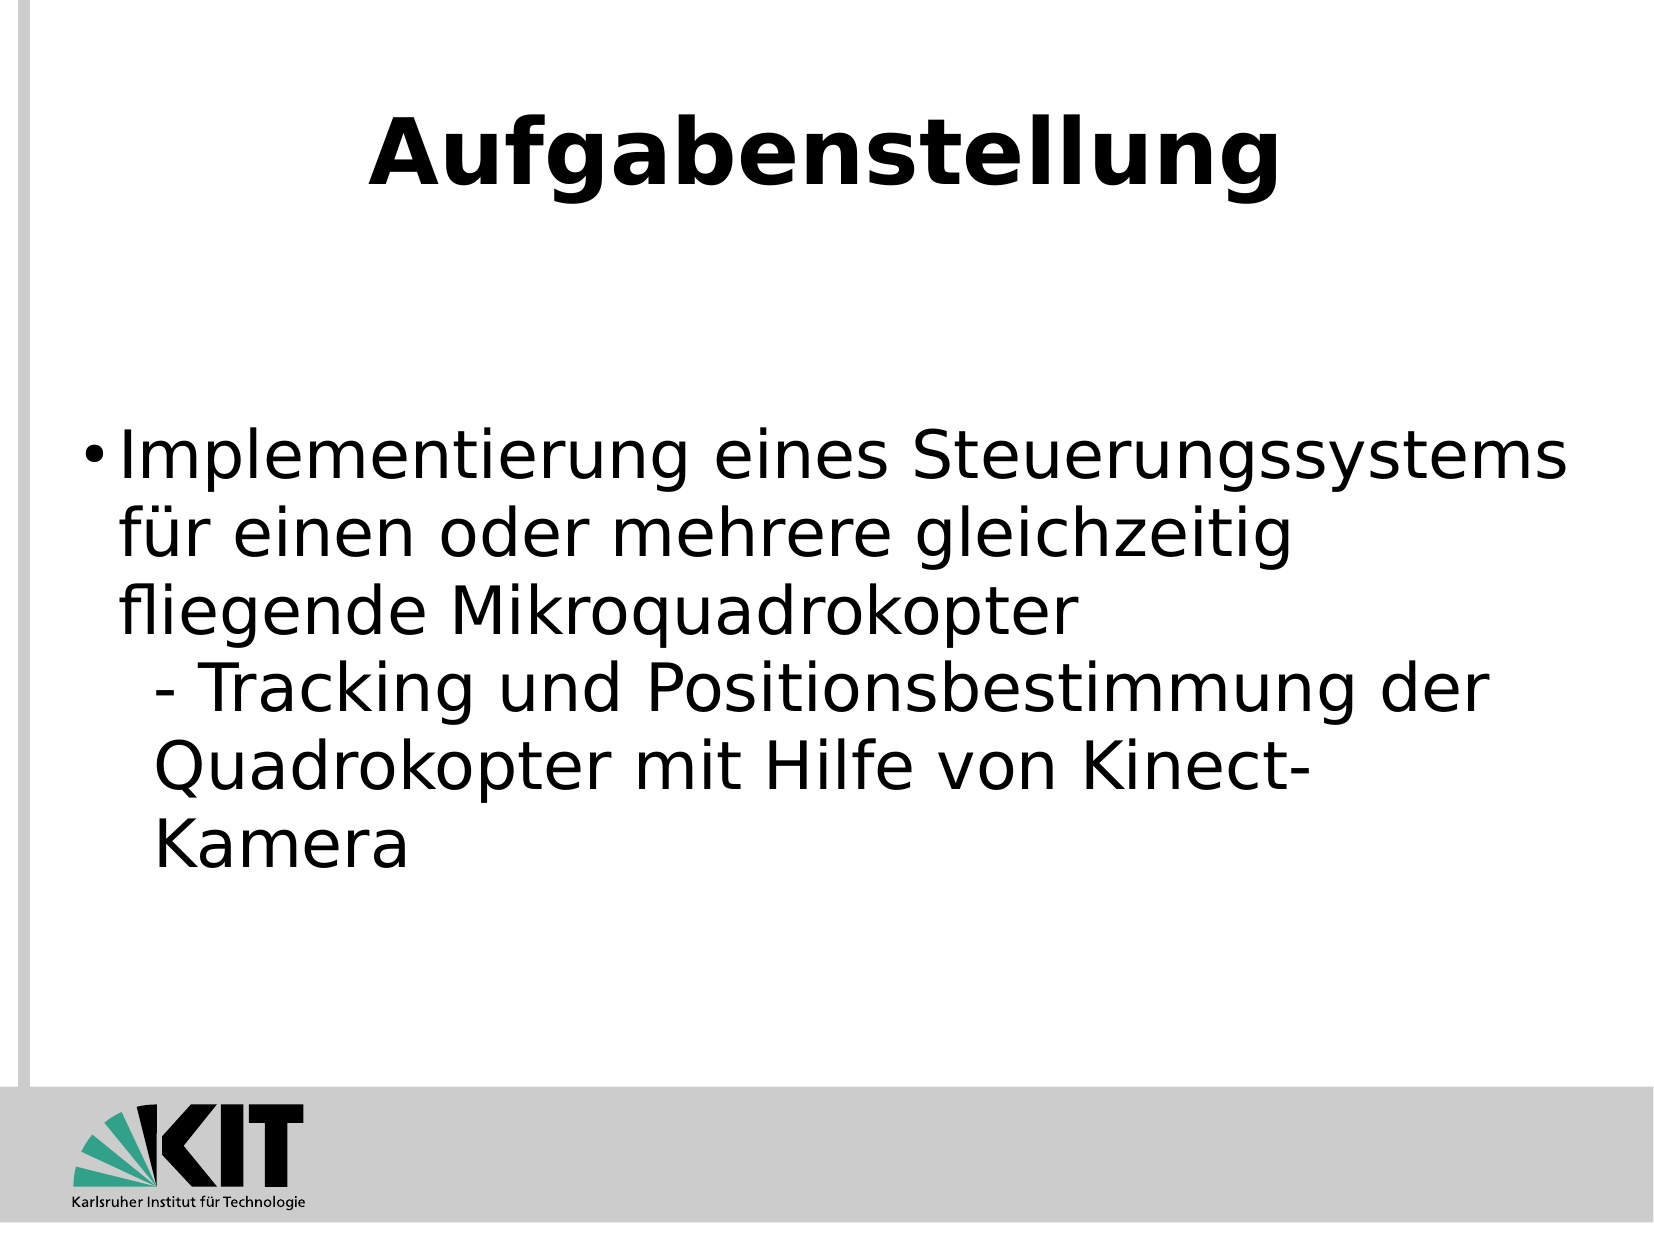

# Aufgabenstellung
Implementierung eines Steuerungssystems für einen oder mehrere gleichzeitig fliegende Mikroquadrokopter
- Tracking und Positionsbestimmung der Quadrokopter mit Hilfe von Kinect-Kamera